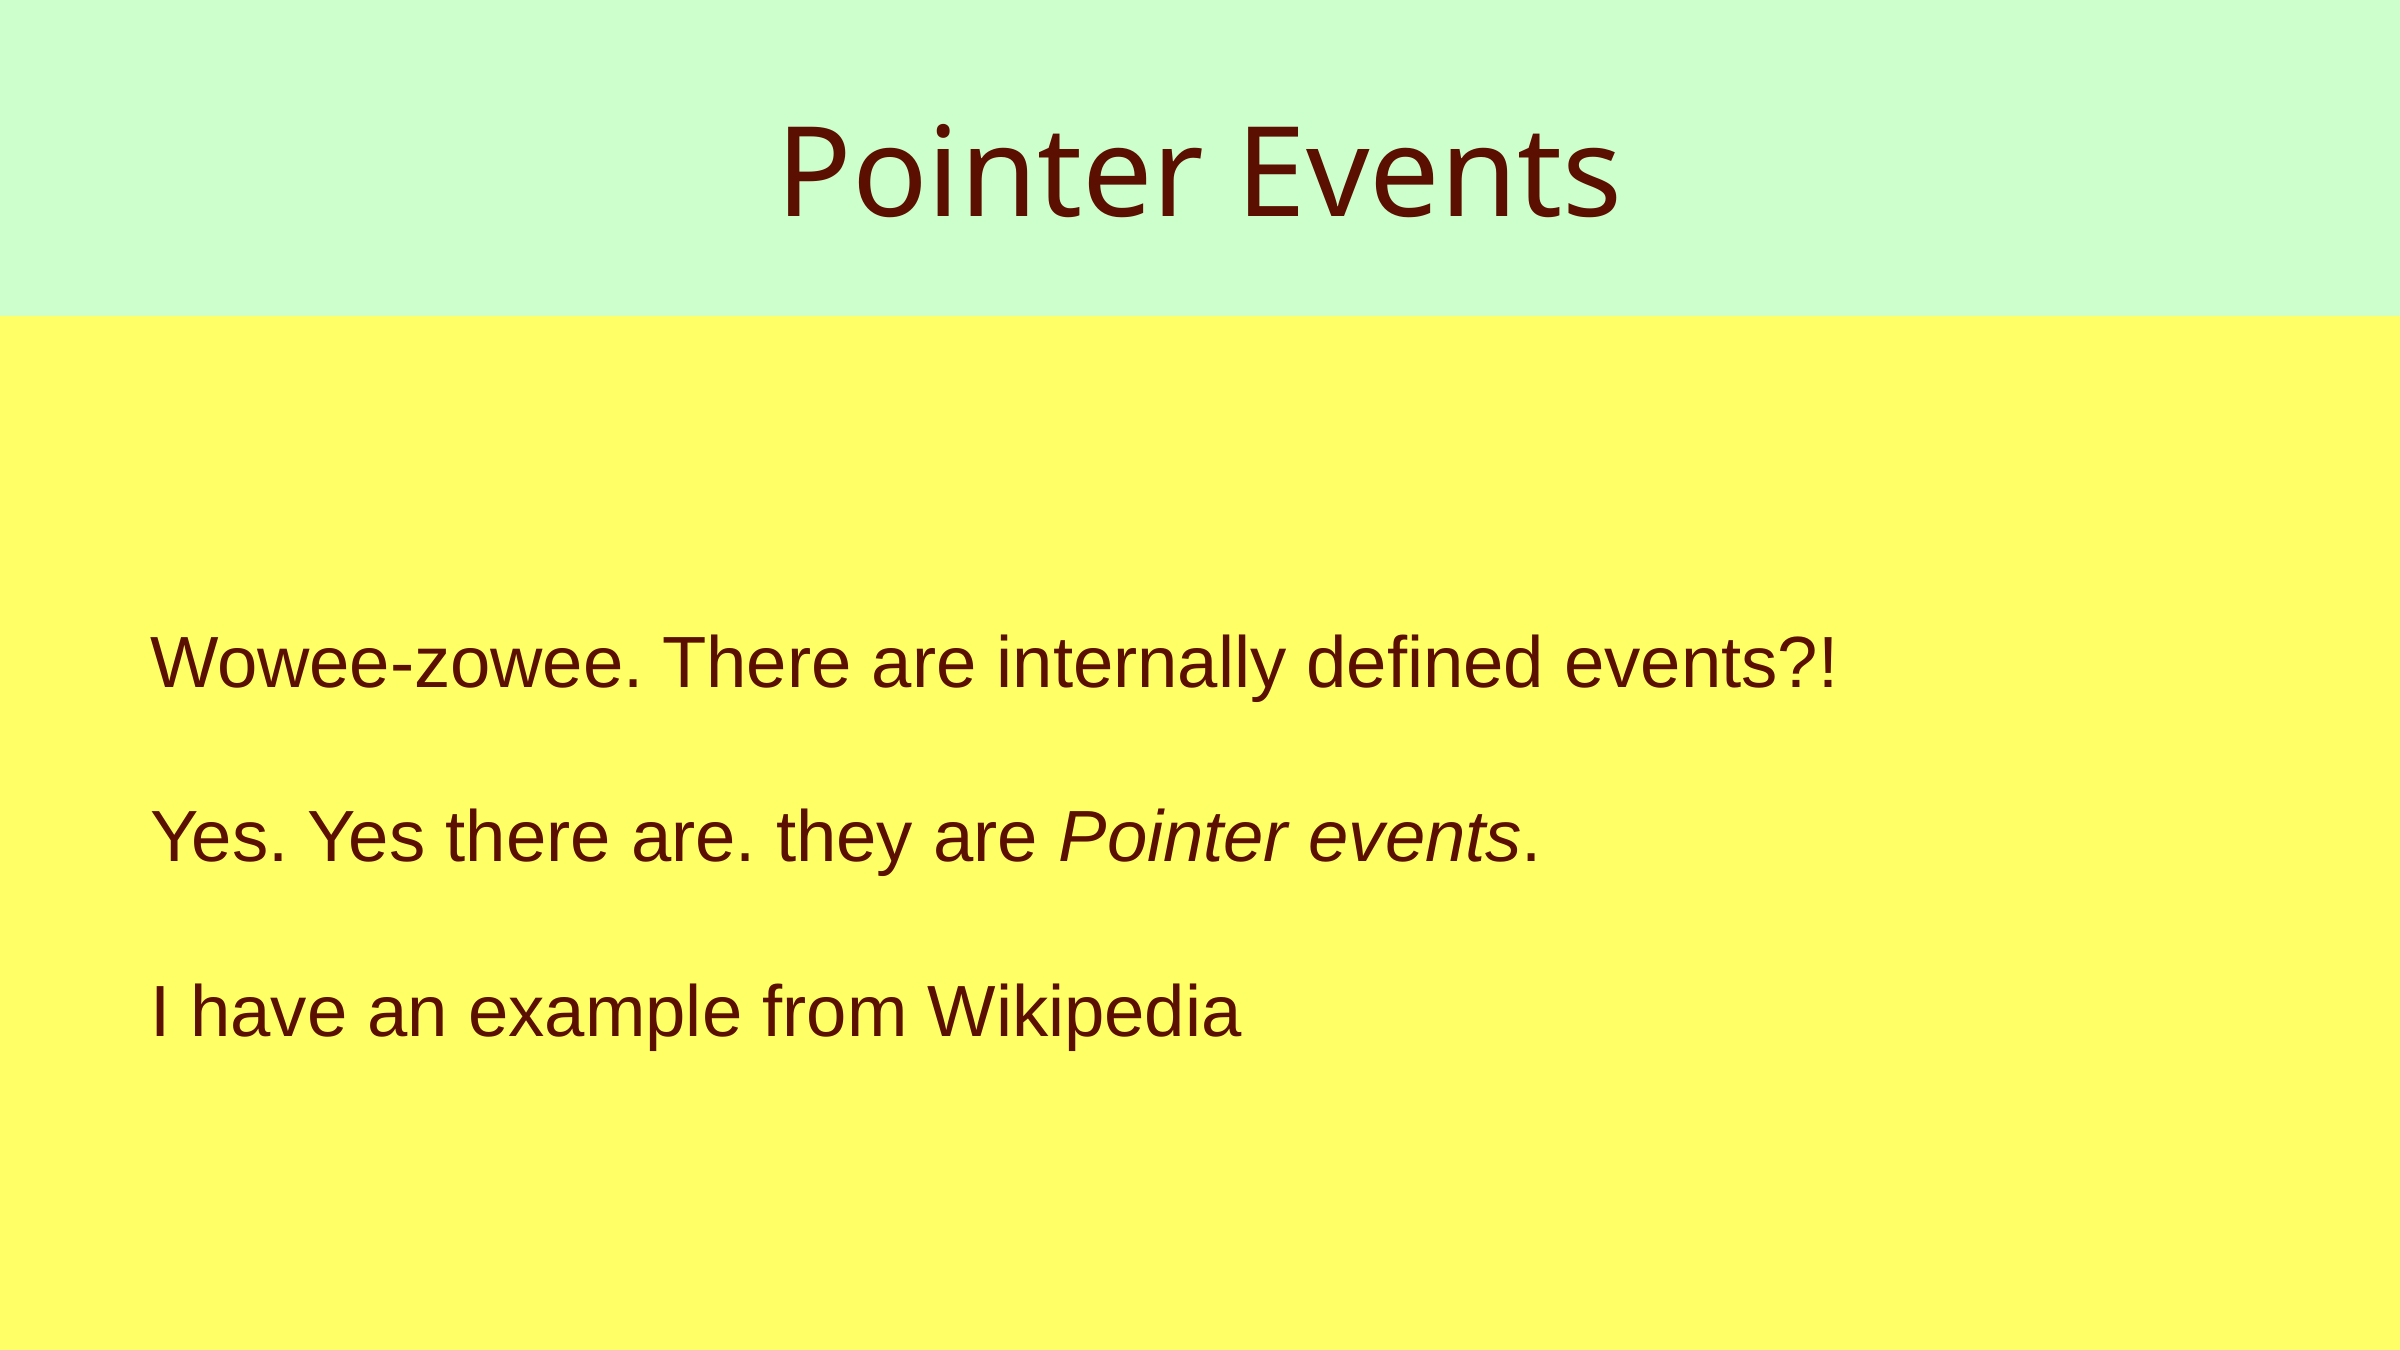

Pointer Events
Wowee-zowee. There are internally defined events?!
Yes. Yes there are. they are Pointer events.
I have an example from Wikipedia